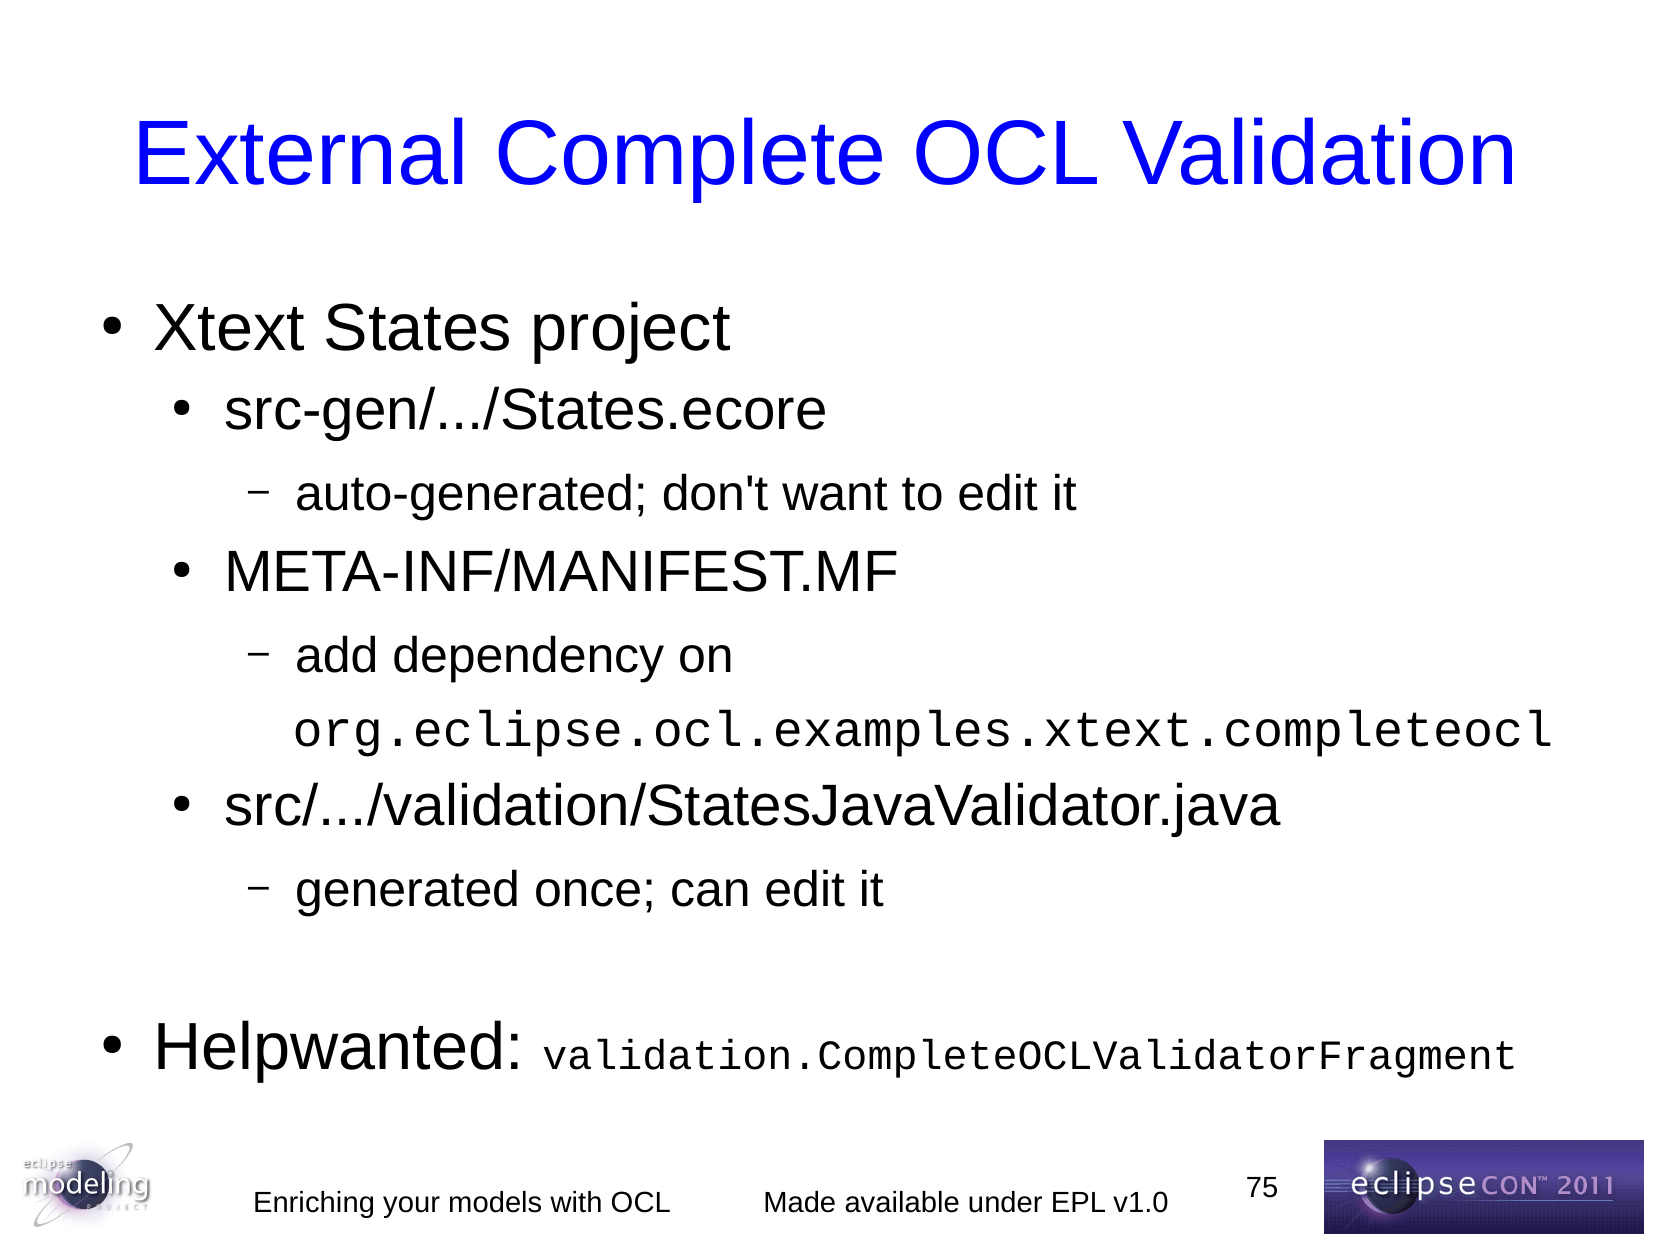

# External Complete OCL Validation
Xtext States project
src-gen/.../States.ecore
auto-generated; don't want to edit it
META-INF/MANIFEST.MF
add dependency on
 org.eclipse.ocl.examples.xtext.completeocl
src/.../validation/StatesJavaValidator.java
generated once; can edit it
Helpwanted: validation.CompleteOCLValidatorFragment
75
Enriching your models with OCL